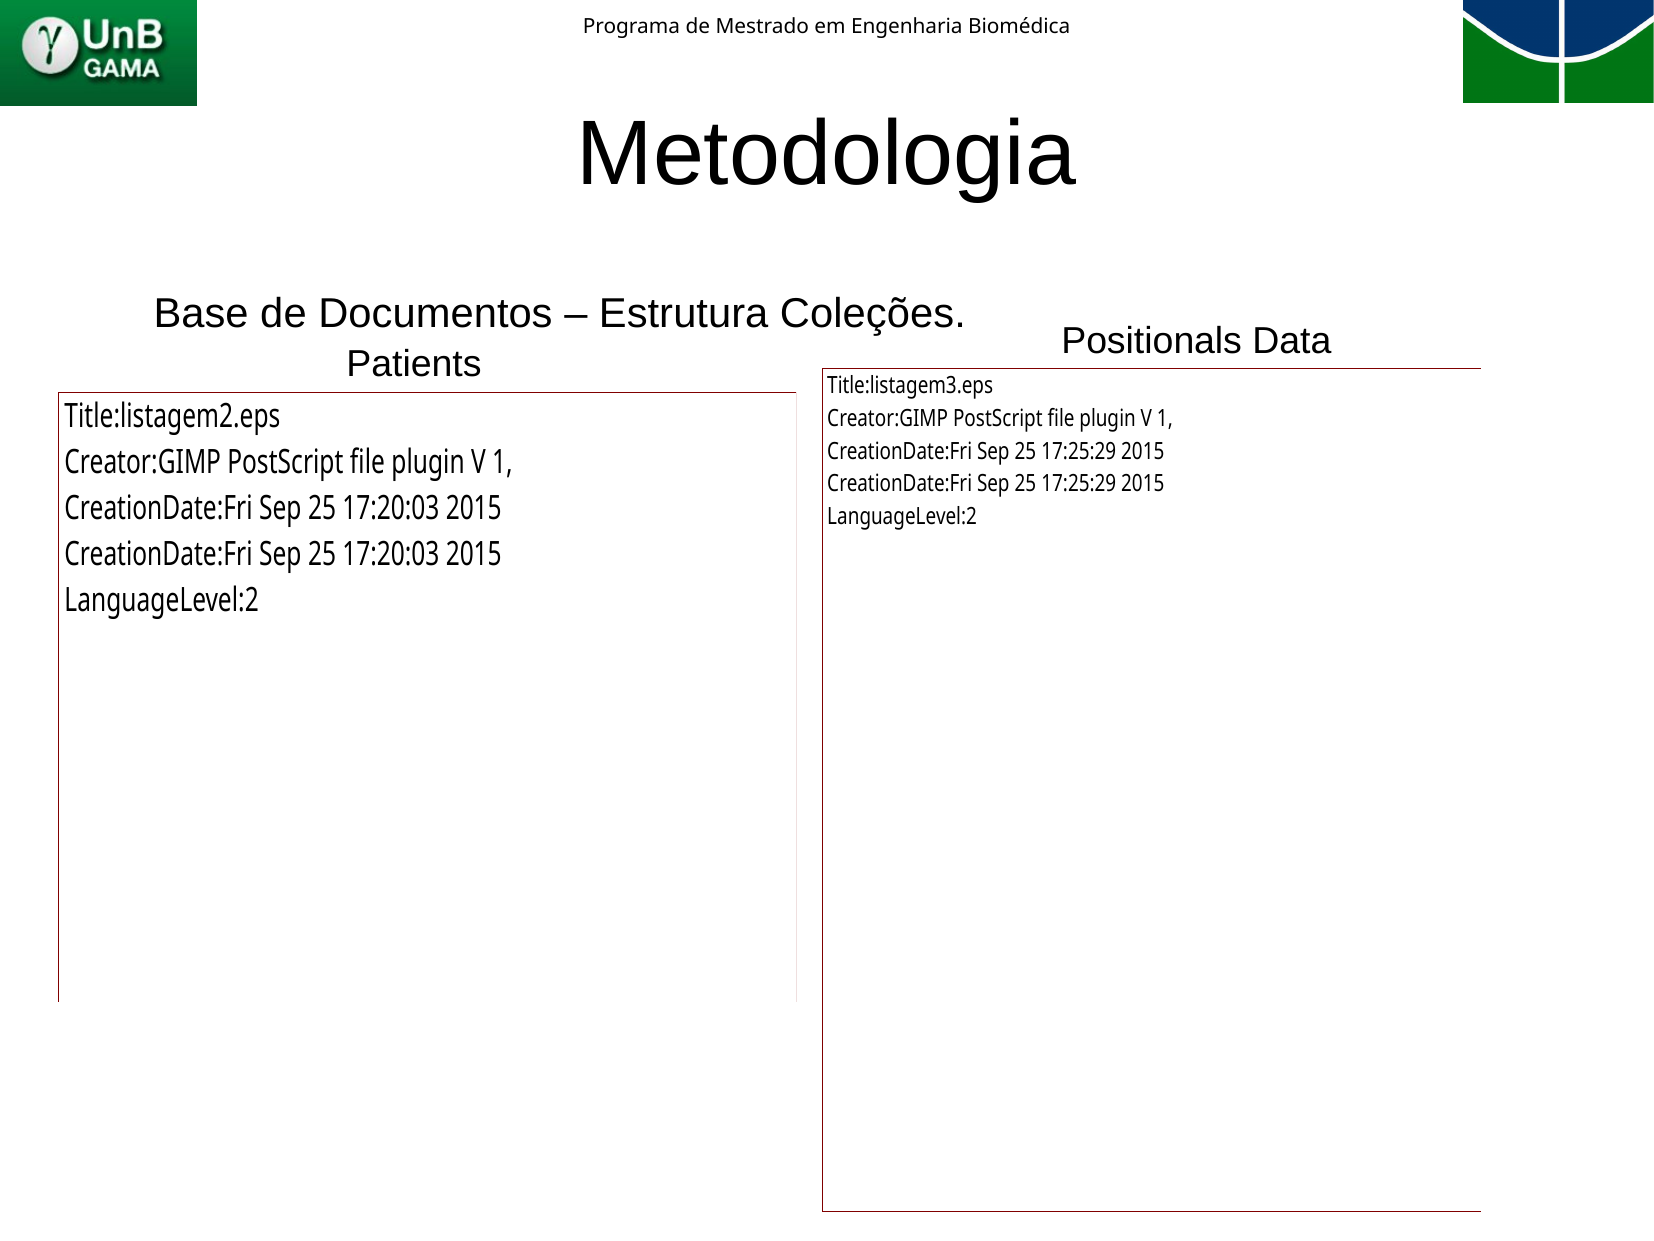

# Metodologia
Base de Documentos – Estrutura Coleções.
Positionals Data
Patients